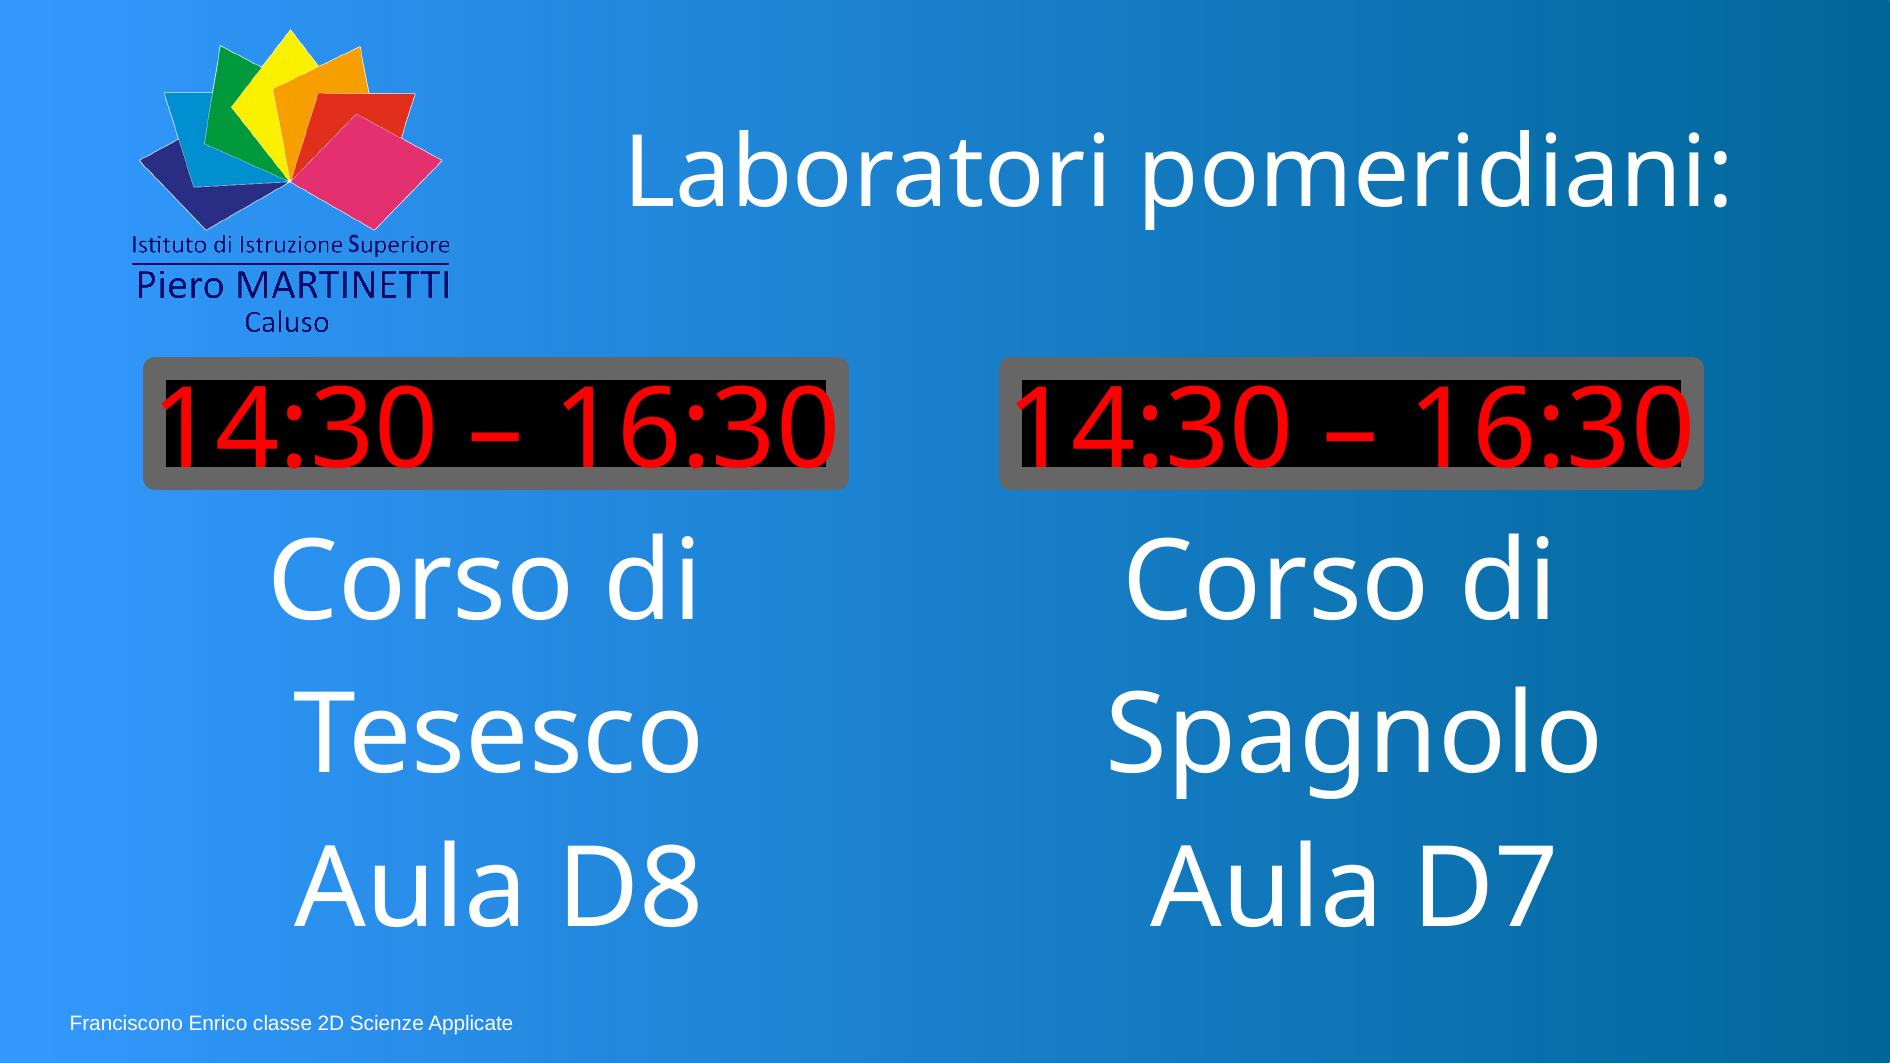

Laboratori pomeridiani:
14:30 – 16:30
14:30 – 16:30
Corso di
Tesesco
Aula D8
Corso di
Spagnolo
Aula D7
Franciscono Enrico classe 2D Scienze Applicate